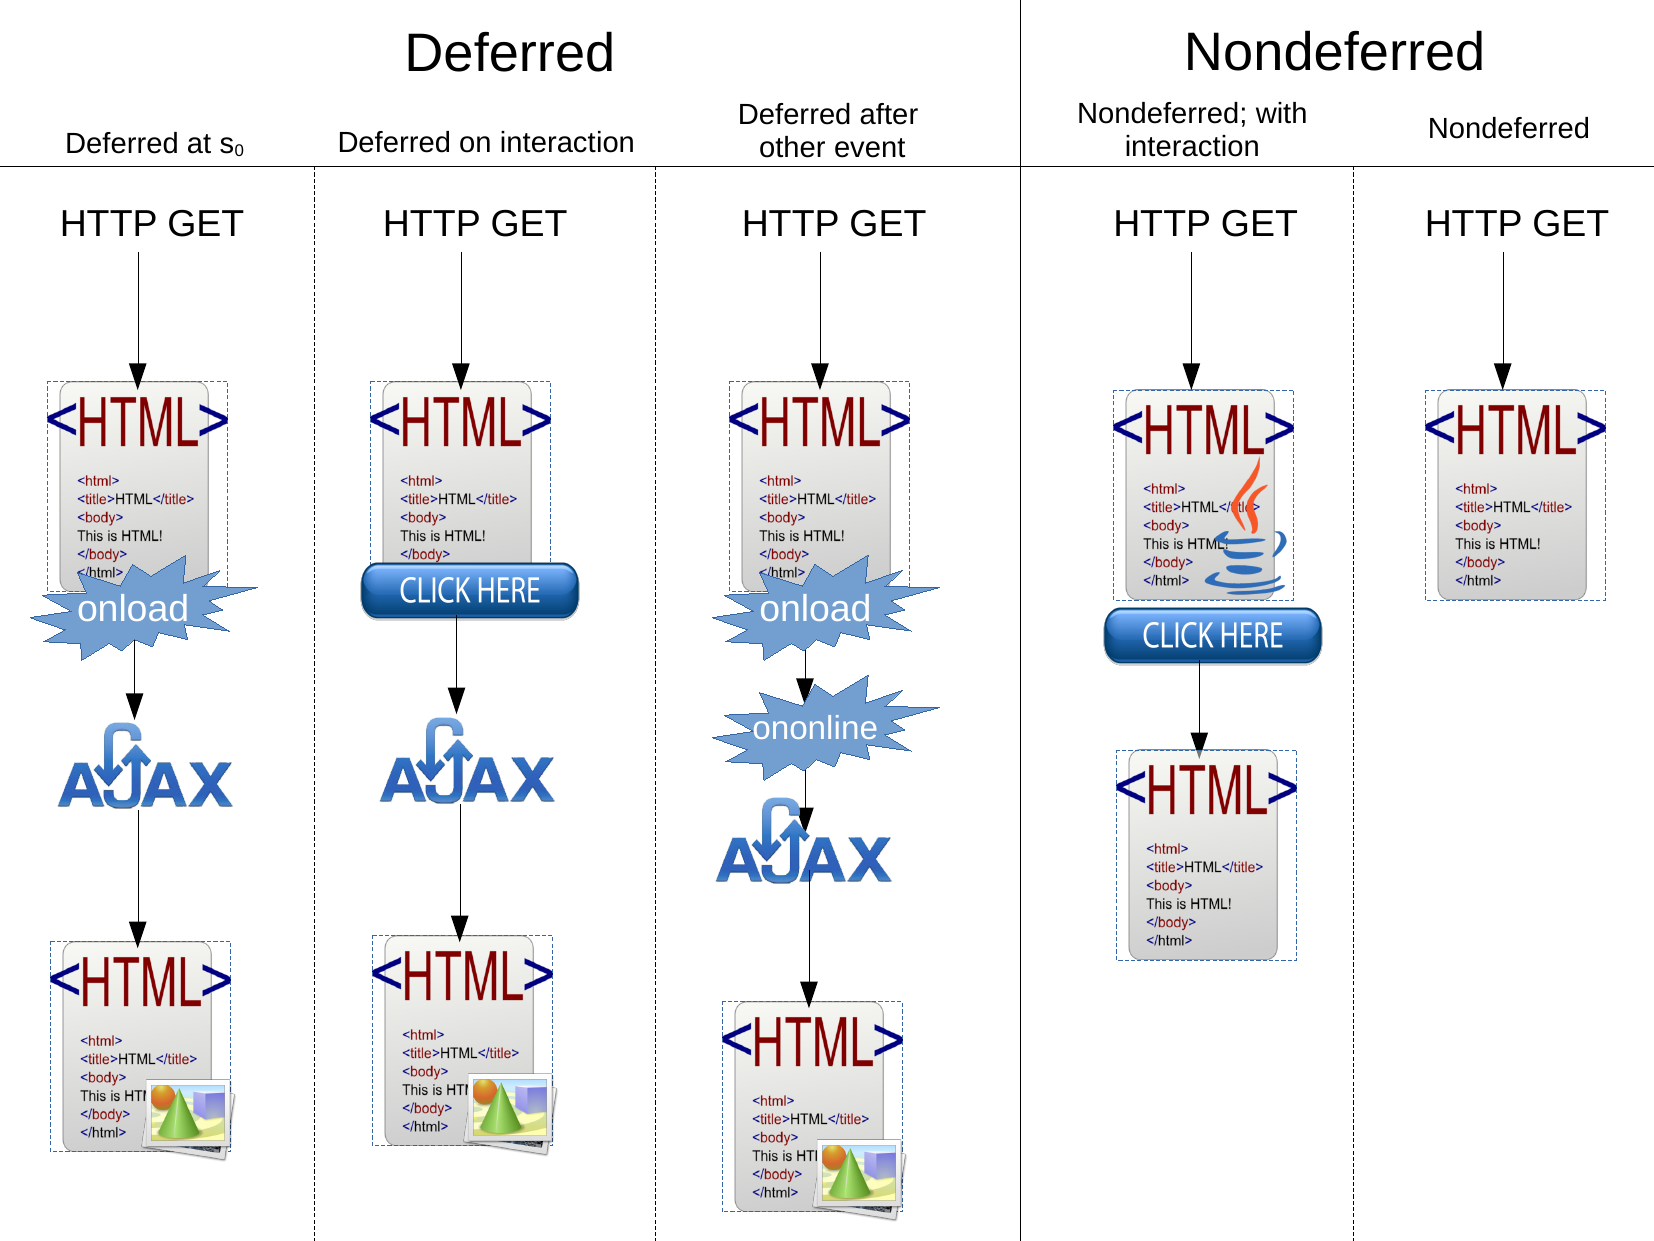

Nondeferred
Deferred
Nondeferred; with interaction
Deferred after
other event
Nondeferred
Deferred on interaction
Deferred at s0
HTTP GET
HTTP GET
HTTP GET
HTTP GET
HTTP GET
onload
onload
ononline